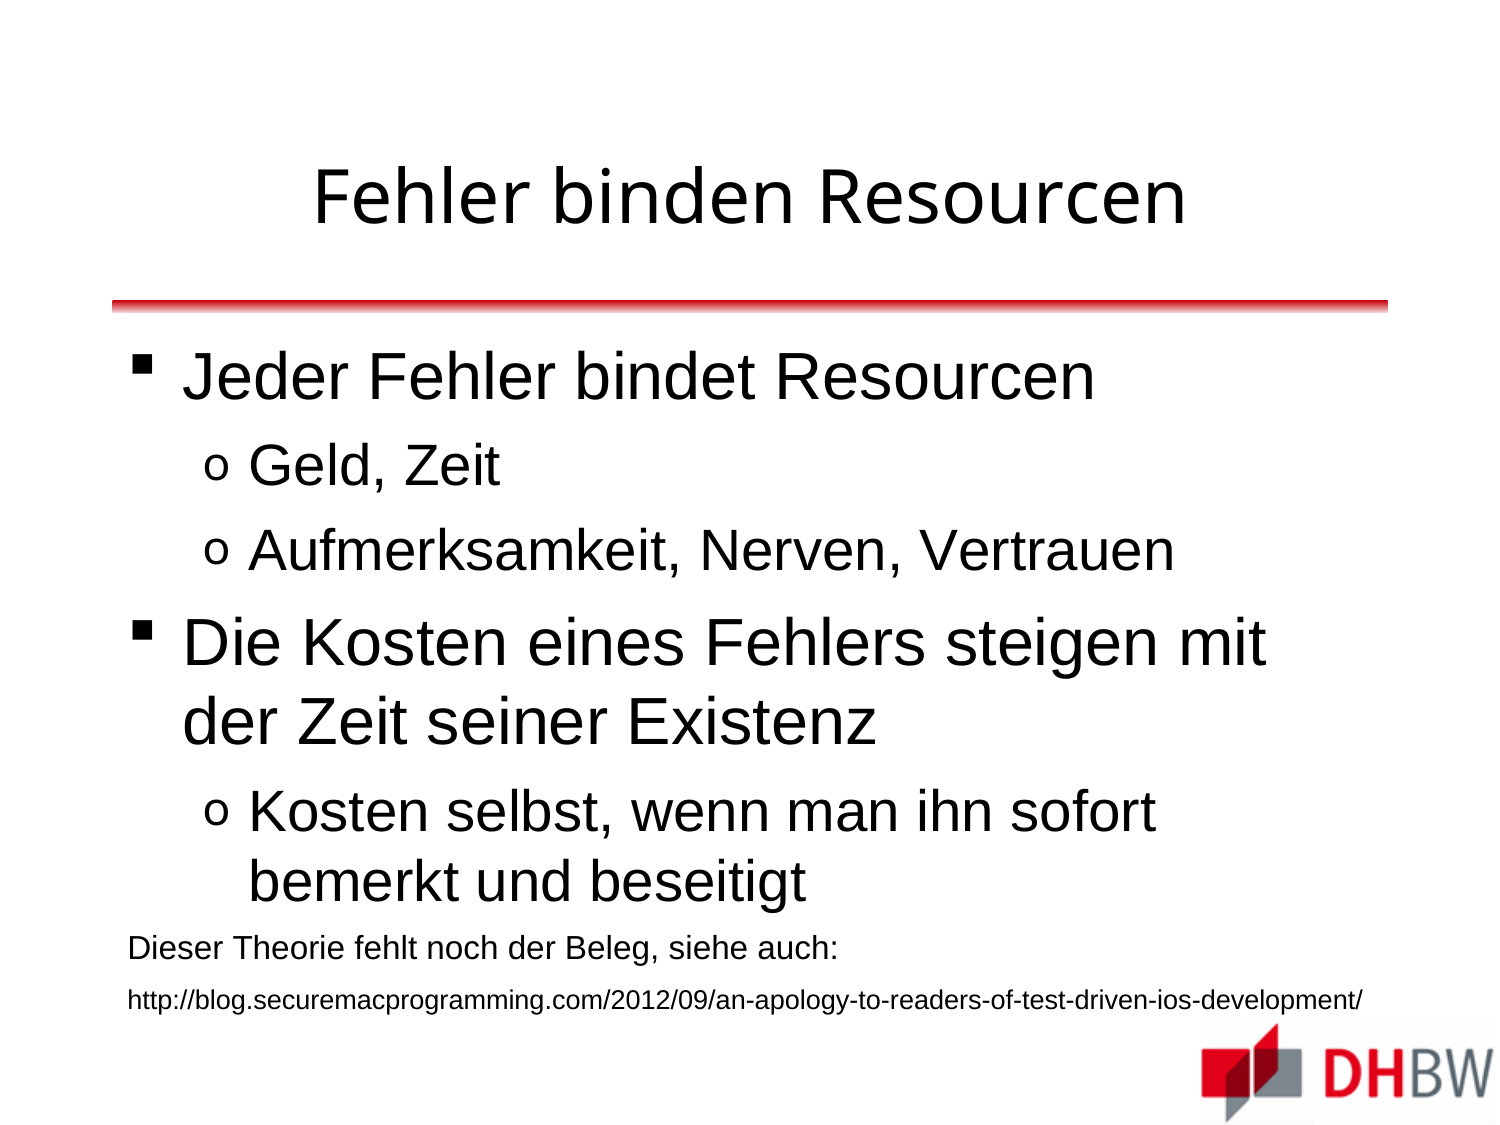

# Fehler binden Resourcen
Jeder Fehler bindet Resourcen
Geld, Zeit
Aufmerksamkeit, Nerven, Vertrauen
Die Kosten eines Fehlers steigen mit der Zeit seiner Existenz
Kosten selbst, wenn man ihn sofort bemerkt und beseitigt
Dieser Theorie fehlt noch der Beleg, siehe auch:
http://blog.securemacprogramming.com/2012/09/an-apology-to-readers-of-test-driven-ios-development/